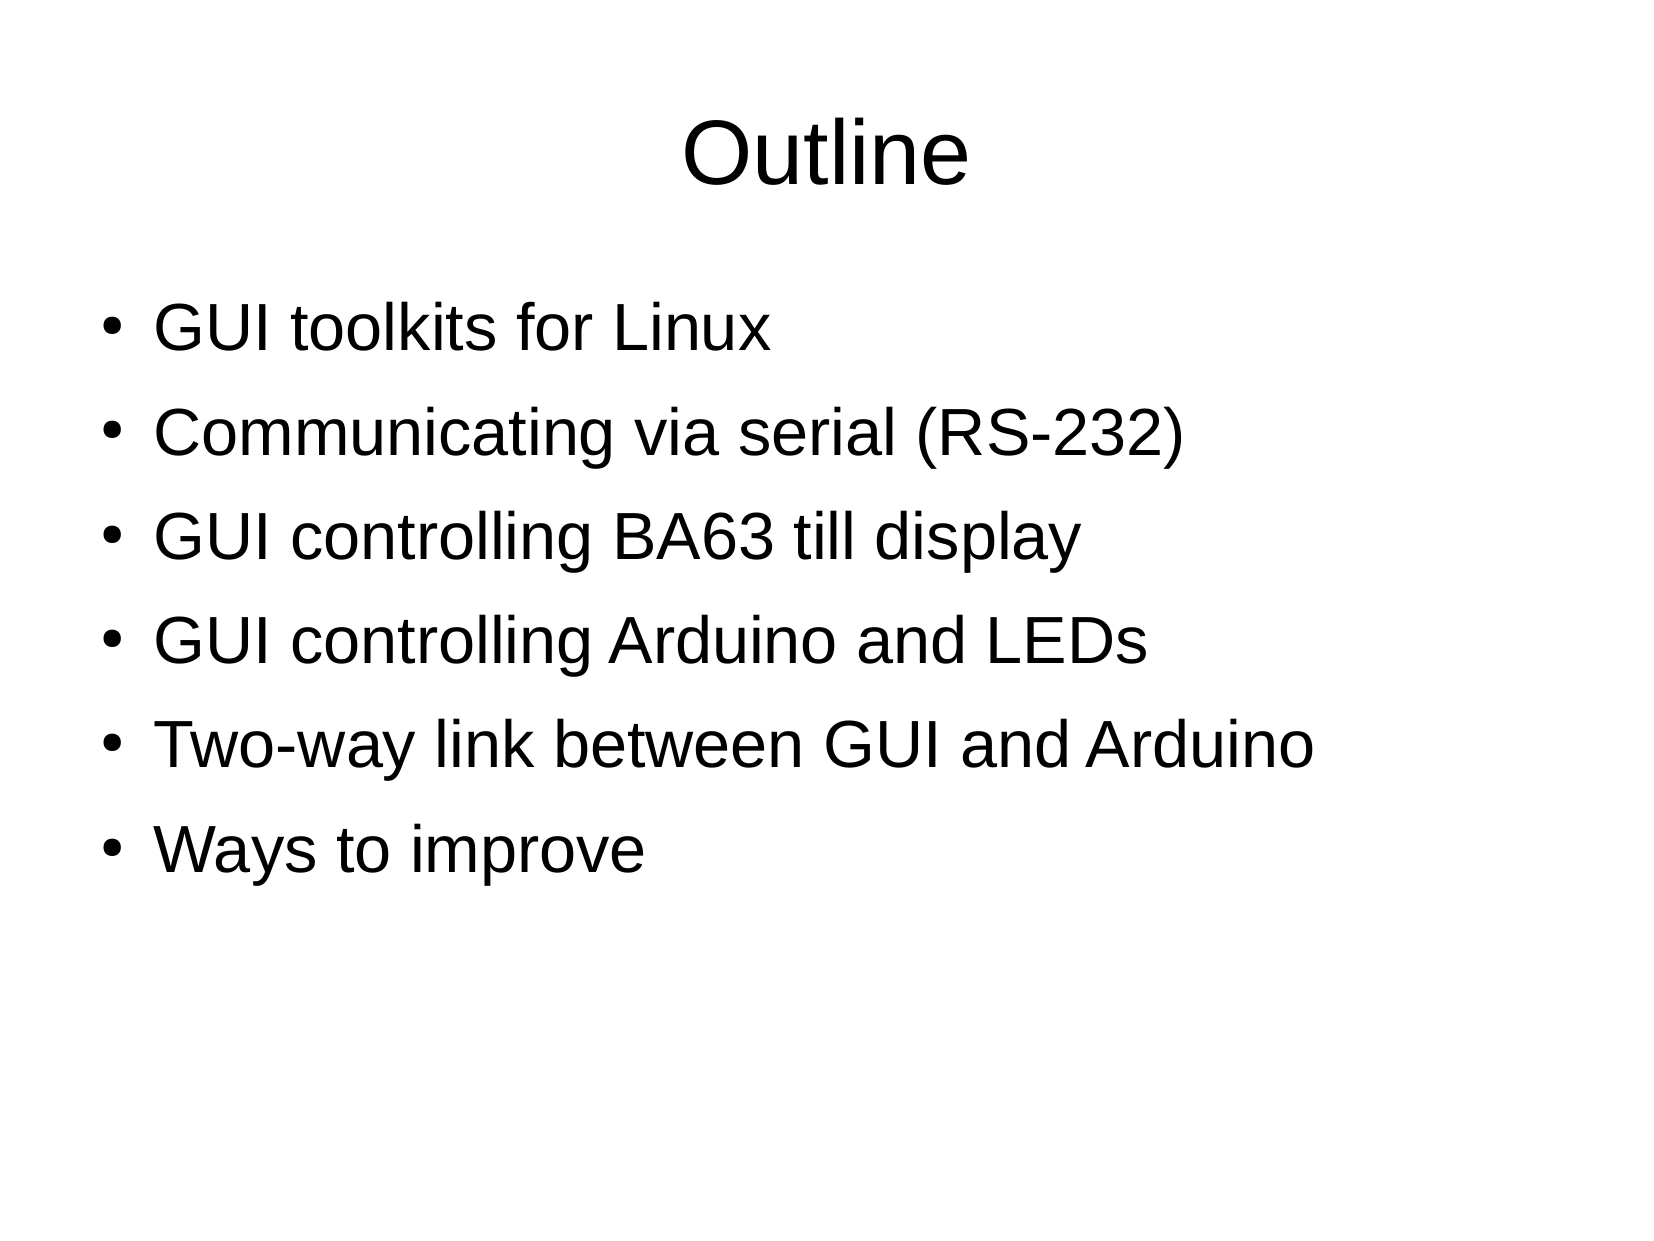

# Outline
GUI toolkits for Linux
Communicating via serial (RS-232)
GUI controlling BA63 till display
GUI controlling Arduino and LEDs
Two-way link between GUI and Arduino
Ways to improve